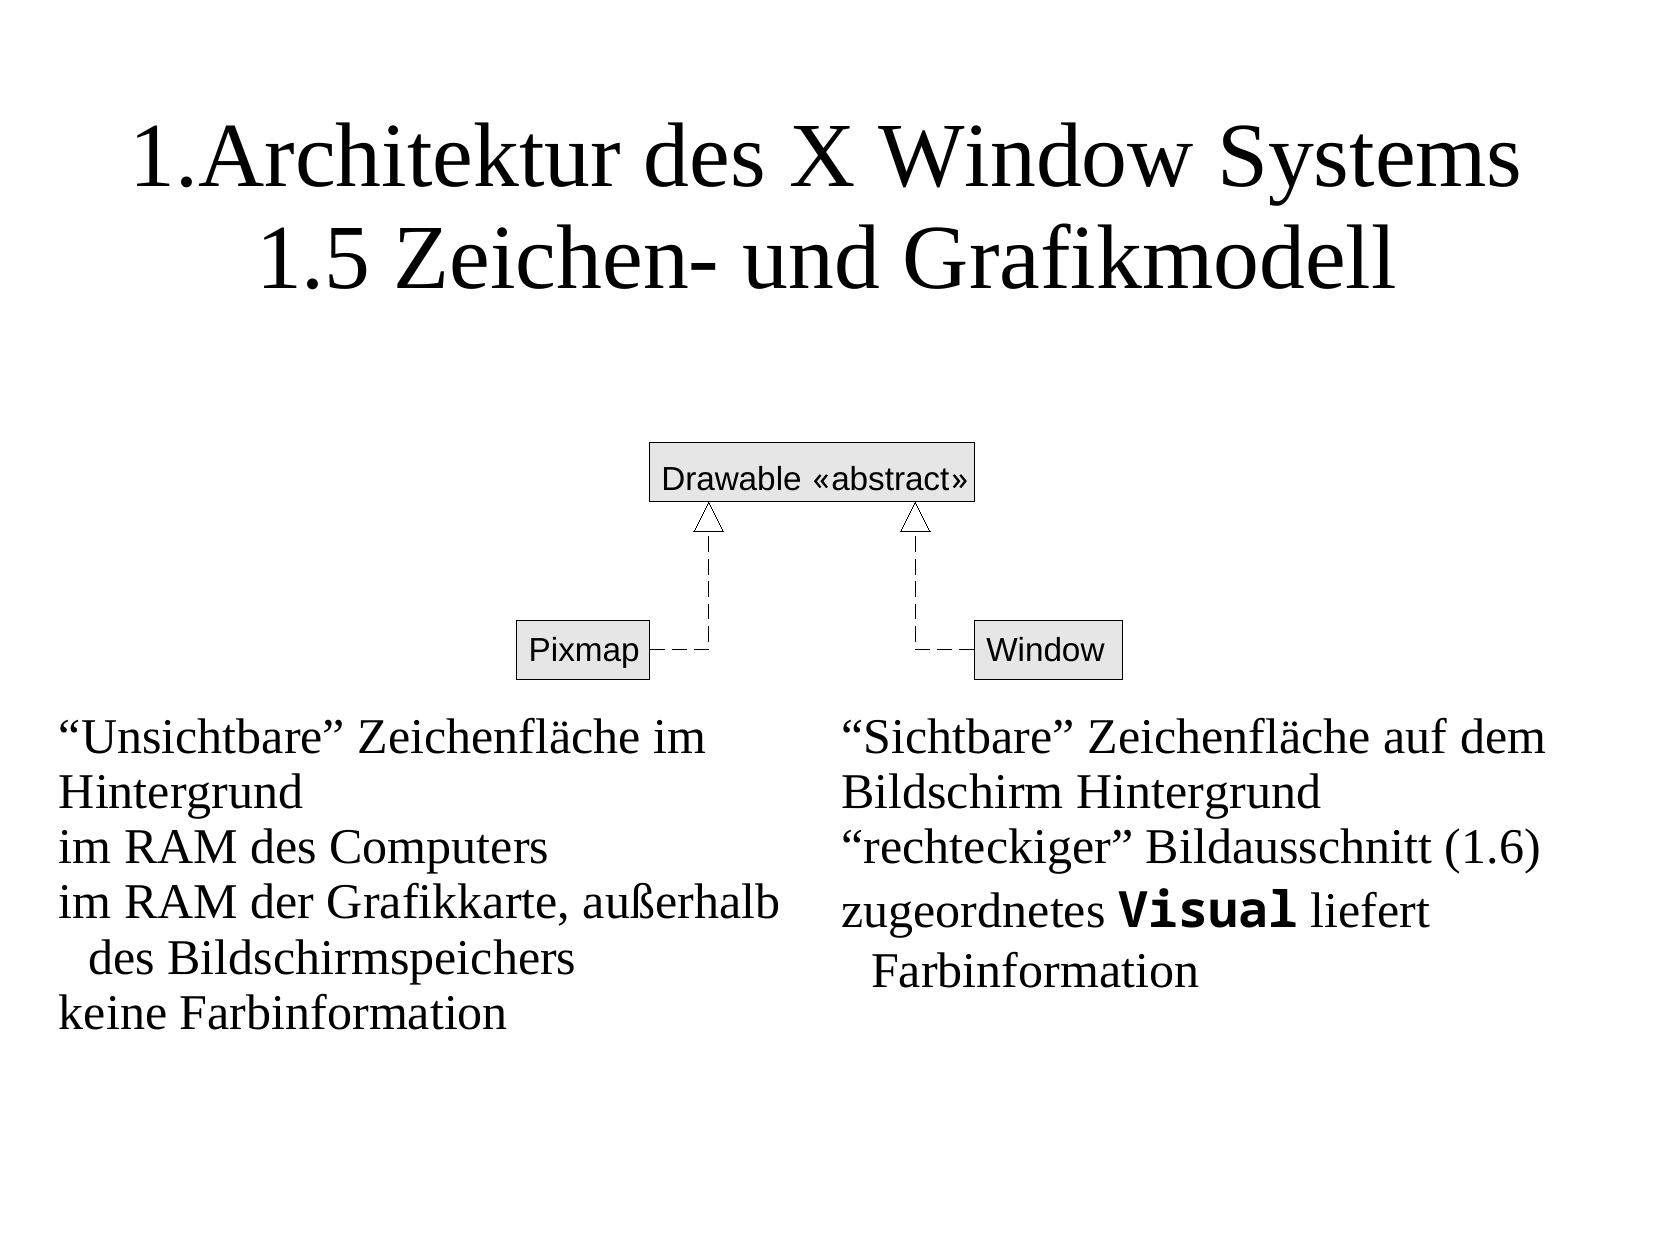

# 1.Architektur des X Window Systems 1.5 Zeichen- und Grafikmodell
Drawable «abstract»
Pixmap
“Unsichtbare” Zeichenfläche im Hintergrund
im RAM des Computers
im RAM der Grafikkarte, außerhalb des Bildschirmspeichers
keine Farbinformation
Window
“Sichtbare” Zeichenfläche auf dem Bildschirm Hintergrund
“rechteckiger” Bildausschnitt (1.6)
zugeordnetes Visual liefert Farbinformation